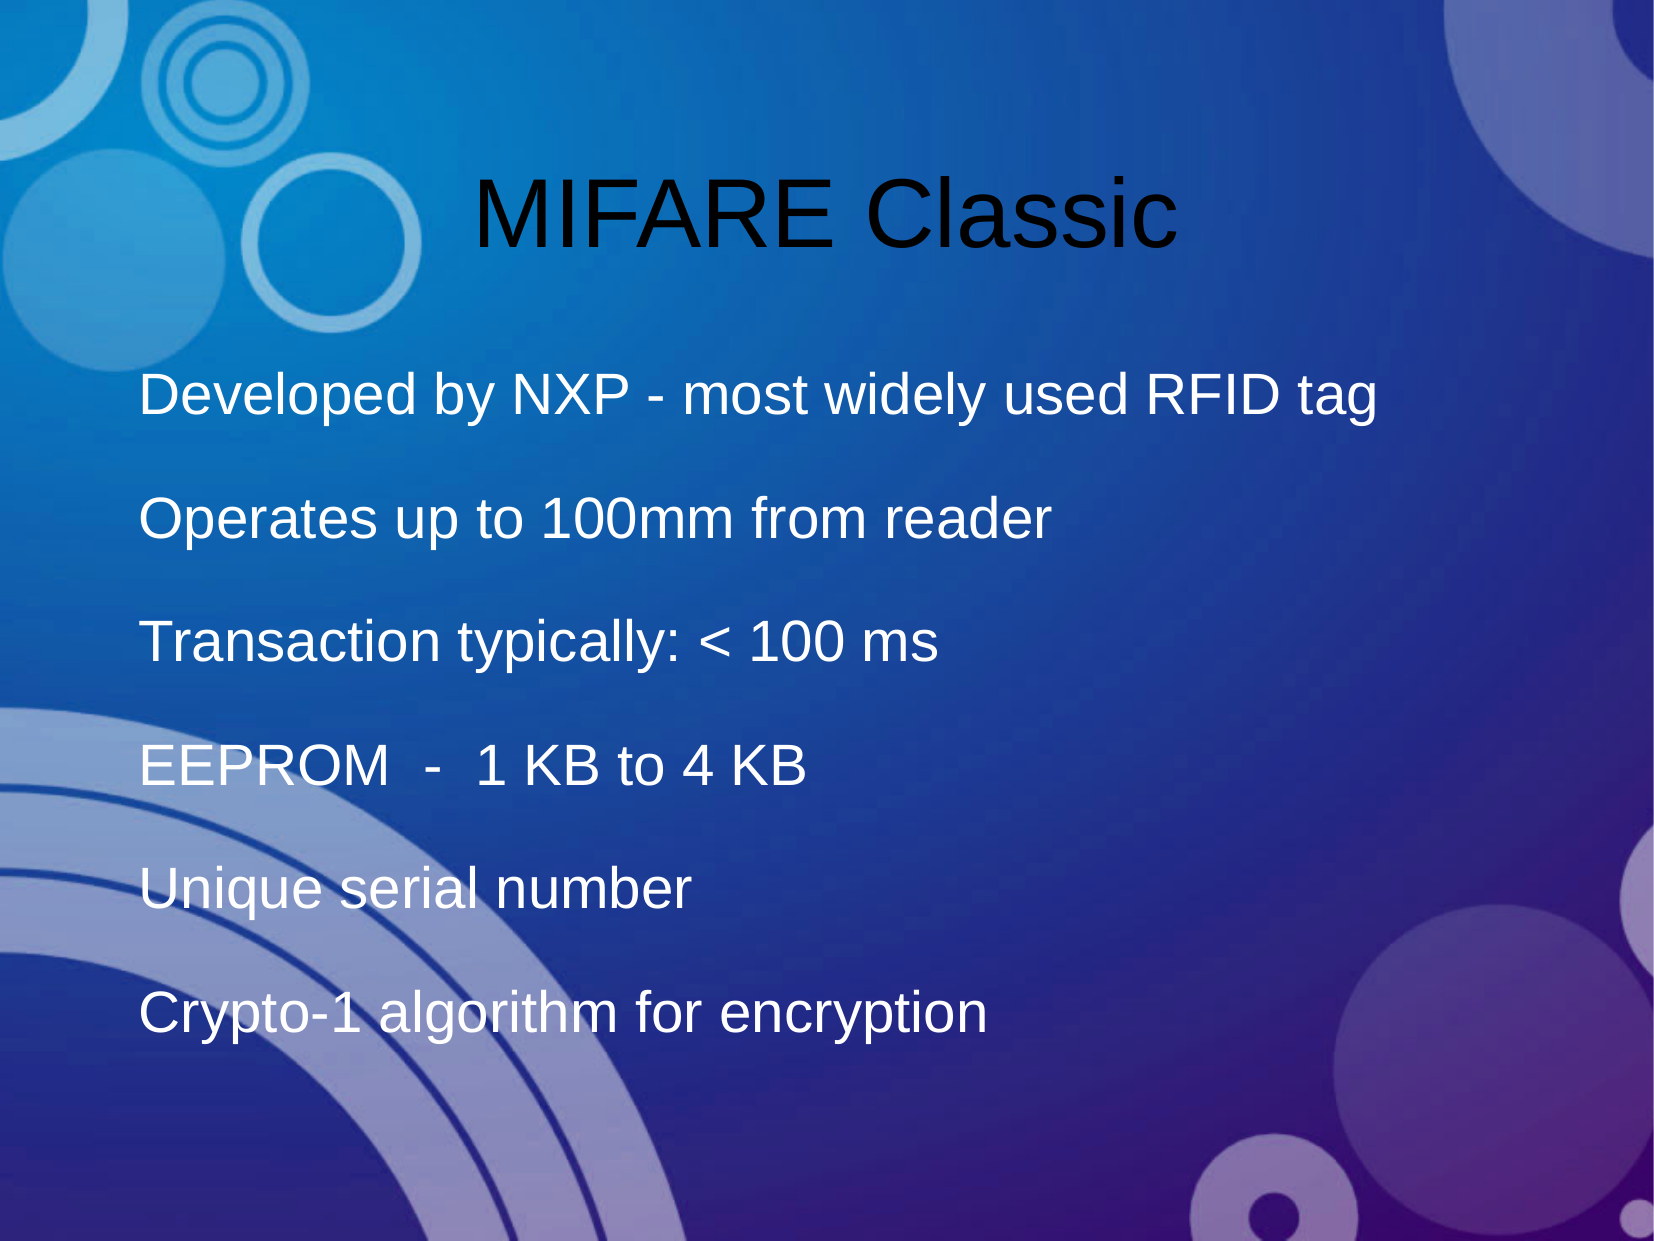

# MIFARE Classic
Developed by NXP - most widely used RFID tag
Operates up to 100mm from reader
Transaction typically: < 100 ms
EEPROM  -  1 KB to 4 KB
Unique serial number
Crypto-1 algorithm for encryption